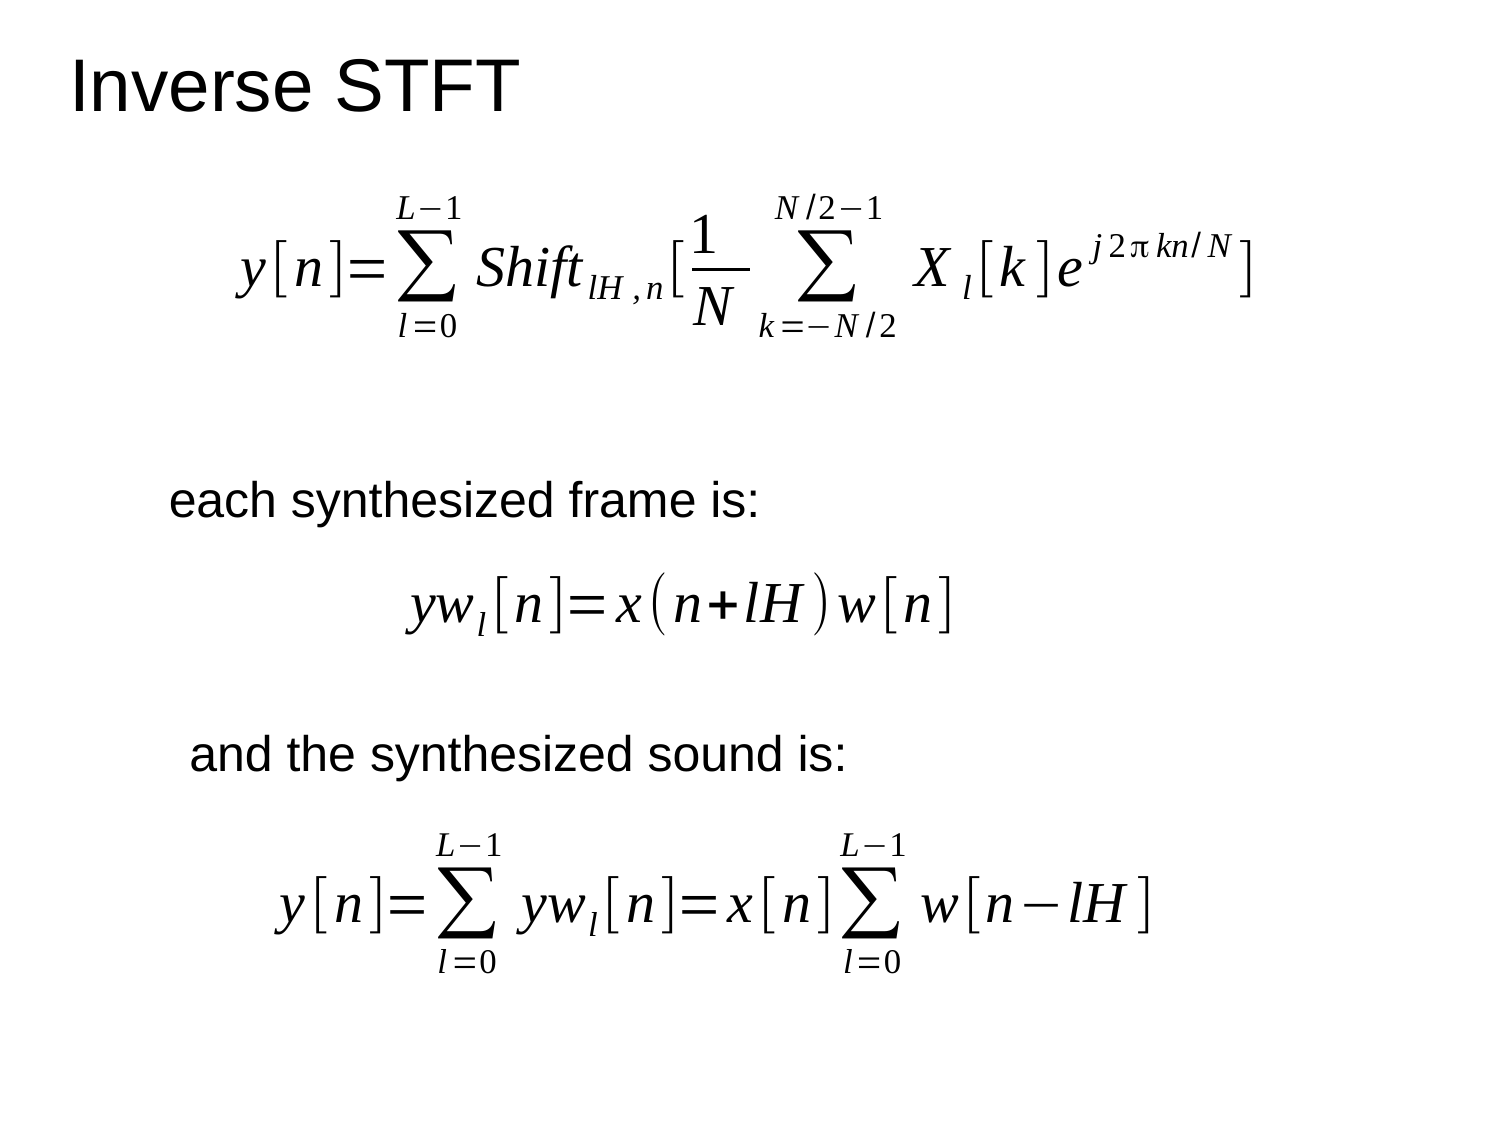

# Inverse STFT
each synthesized frame is:
and the synthesized sound is: